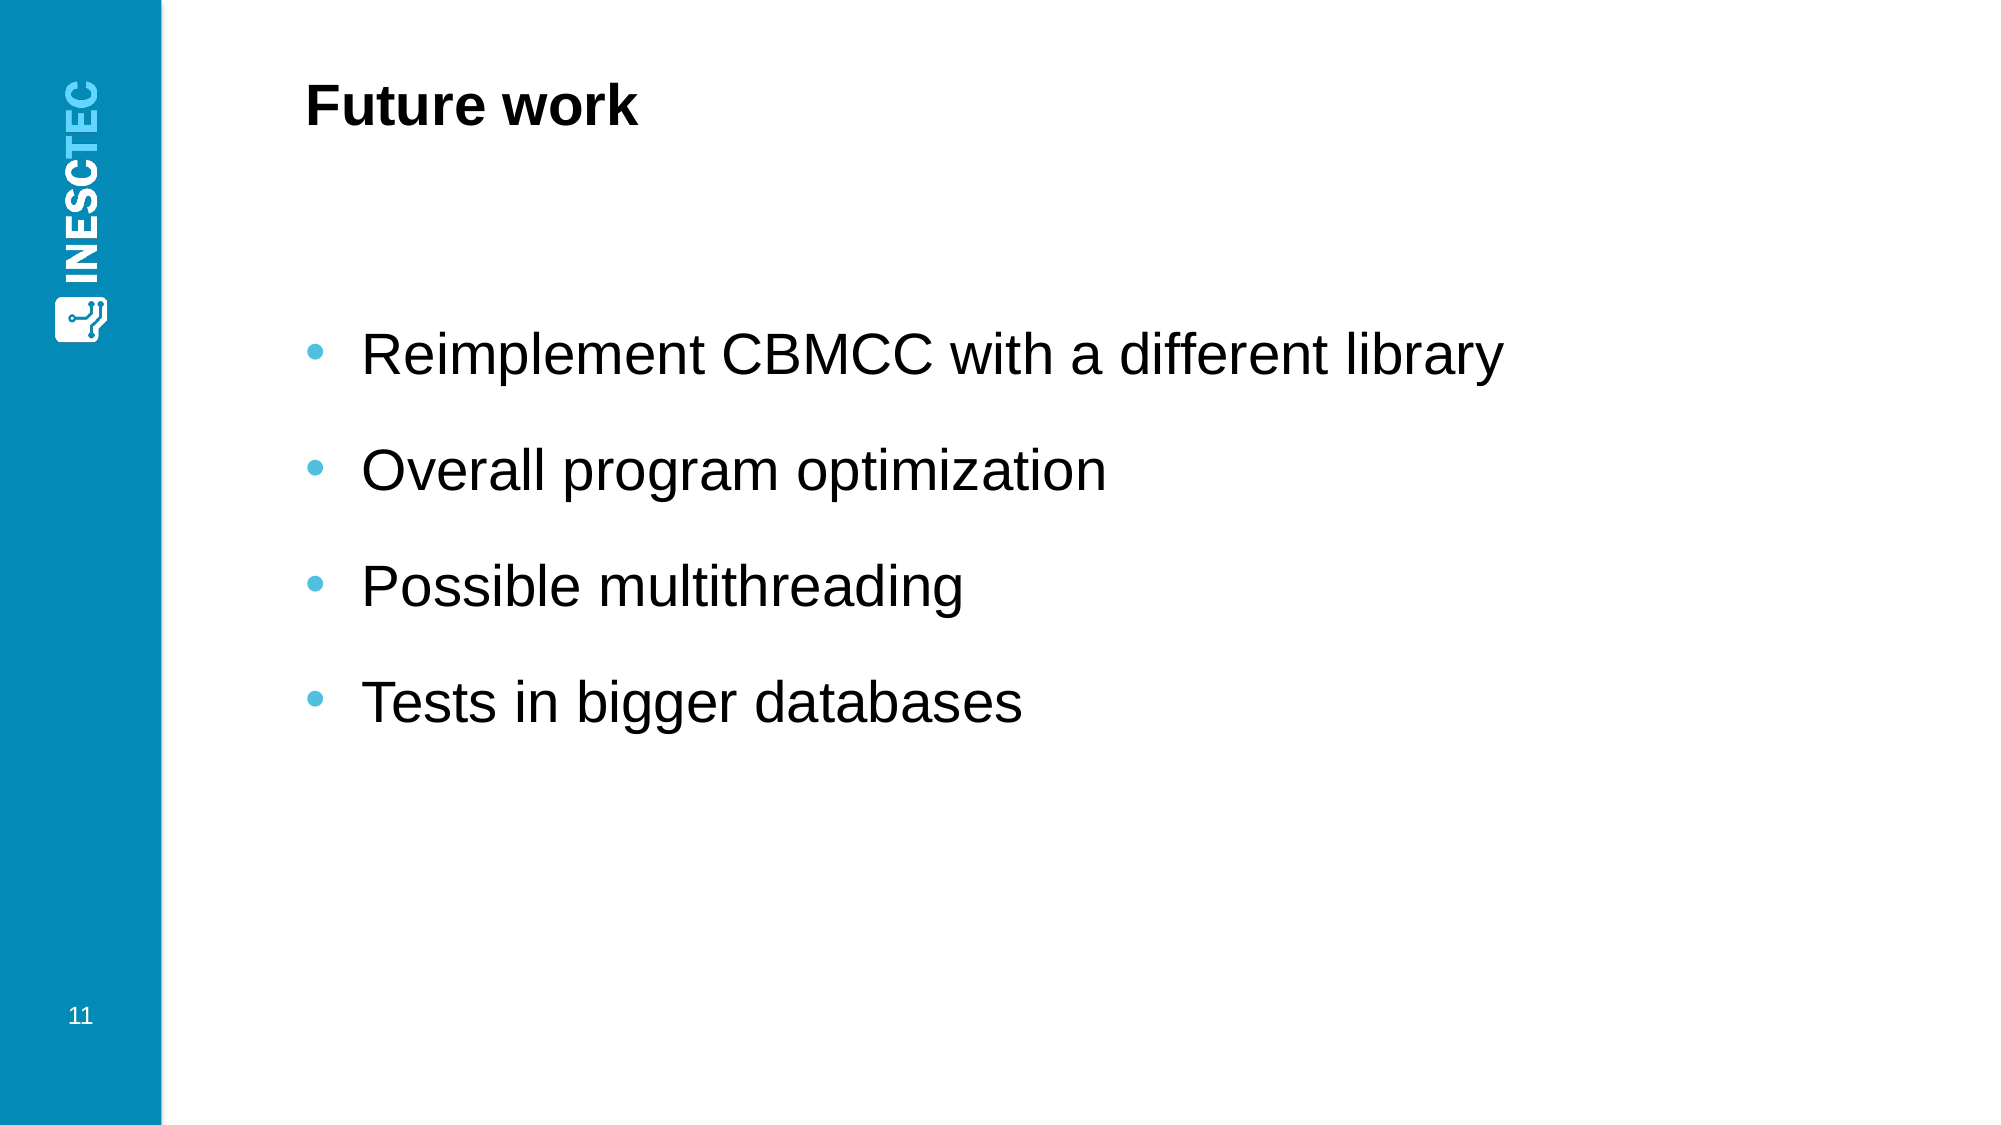

Future work
Reimplement CBMCC with a different library
Overall program optimization
Possible multithreading
Tests in bigger databases